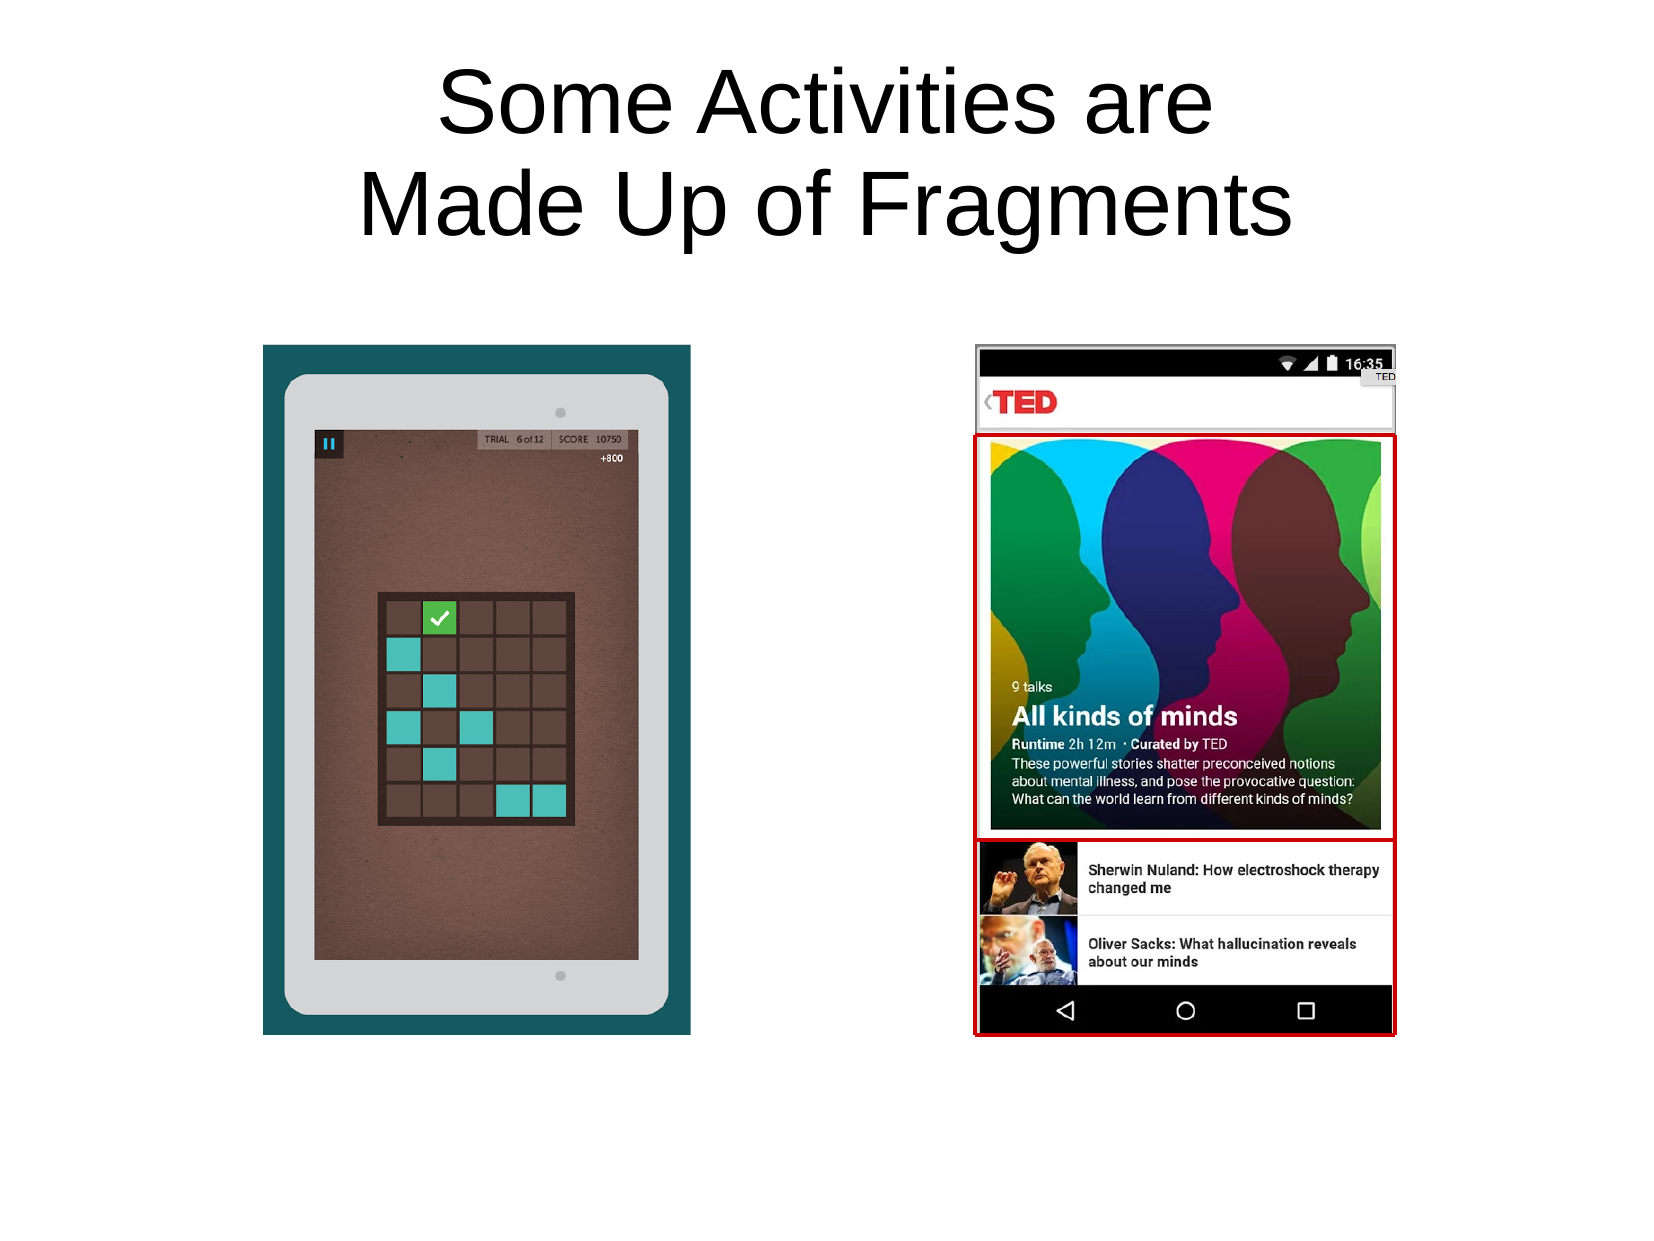

# Some Activities are Made Up of Fragments